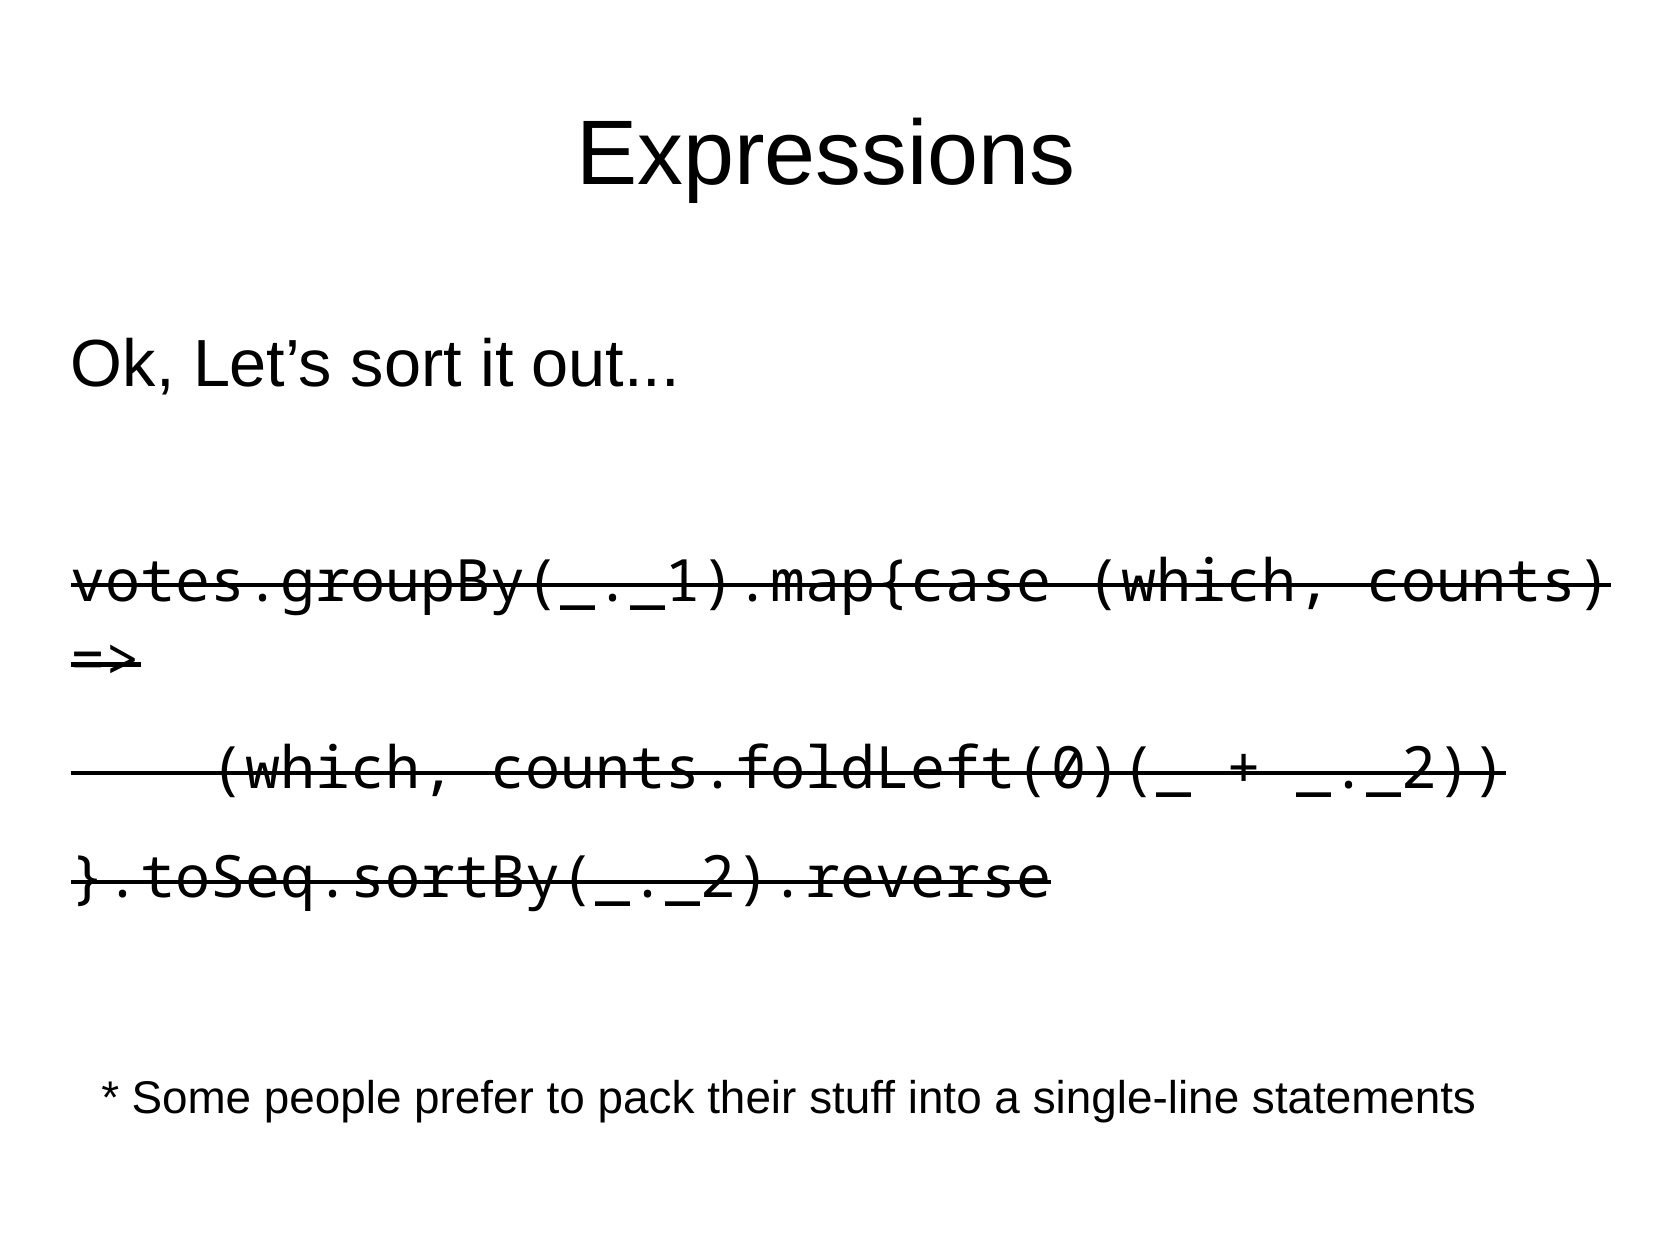

# Expressions
Ok, Let’s sort it out...
votes.groupBy(_._1).map{case (which, counts) =>
 (which, counts.foldLeft(0)(_ + _._2))
}.toSeq.sortBy(_._2).reverse
* Some people prefer to pack their stuff into a single-line statements